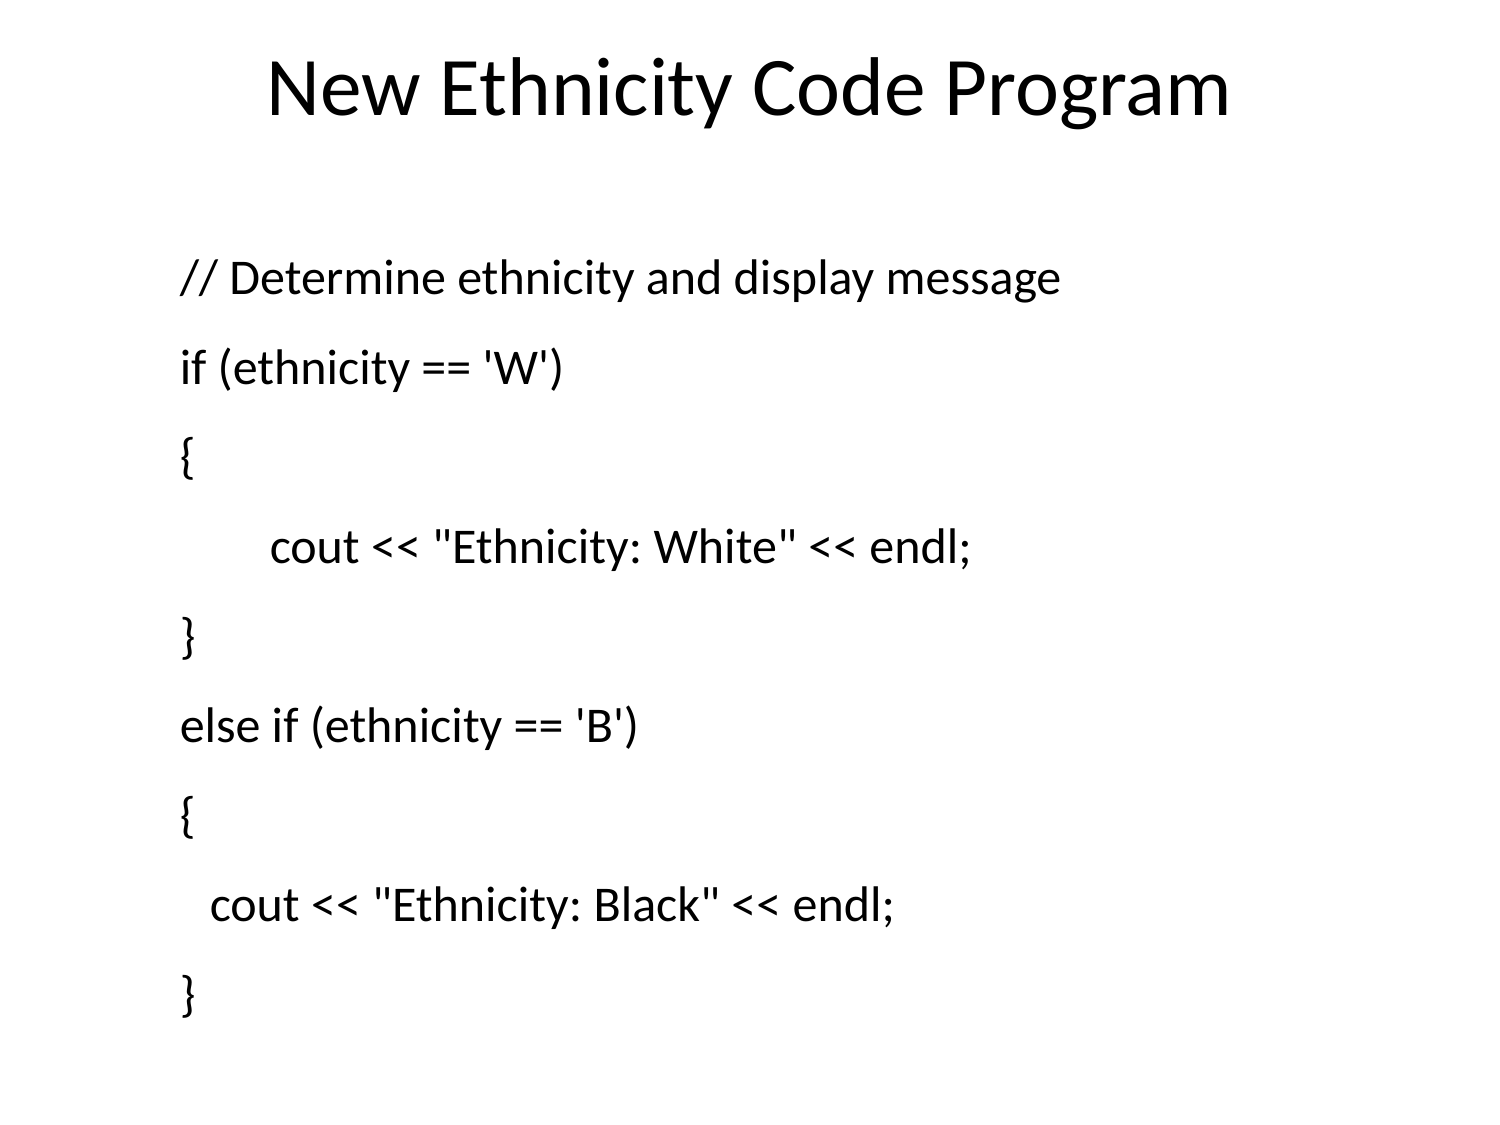

# New Ethnicity Code Program
 // Determine ethnicity and display message
 if (ethnicity == 'W')
 {
 cout << "Ethnicity: White" << endl;
 }
 else if (ethnicity == 'B')
 {
	 cout << "Ethnicity: Black" << endl;
 }